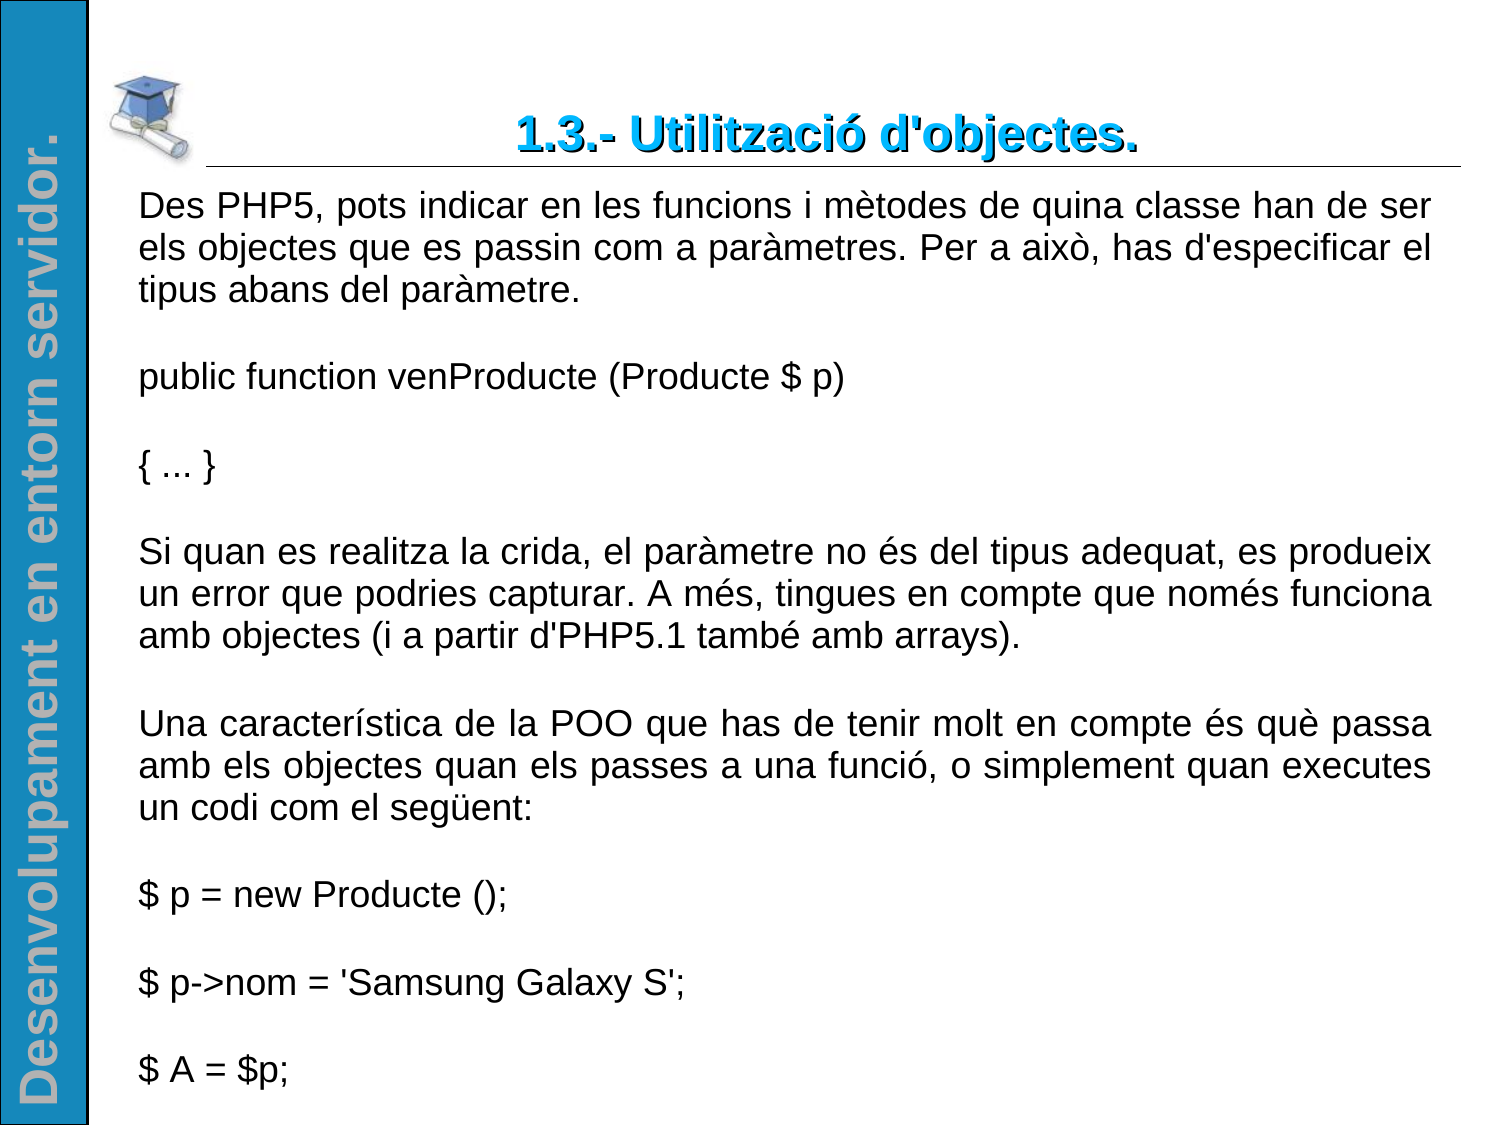

# 1.3.- Utilització d'objectes.
Des PHP5, pots indicar en les funcions i mètodes de quina classe han de ser els objectes que es passin com a paràmetres. Per a això, has d'especificar el tipus abans del paràmetre.
public function venProducte (Producte $ p)
{ ... }
Si quan es realitza la crida, el paràmetre no és del tipus adequat, es produeix un error que podries capturar. A més, tingues en compte que només funciona amb objectes (i a partir d'PHP5.1 també amb arrays).
Una característica de la POO que has de tenir molt en compte és què passa amb els objectes quan els passes a una funció, o simplement quan executes un codi com el següent:
$ p = new Producte ();
$ p->nom = 'Samsung Galaxy S';
$ A = $p;